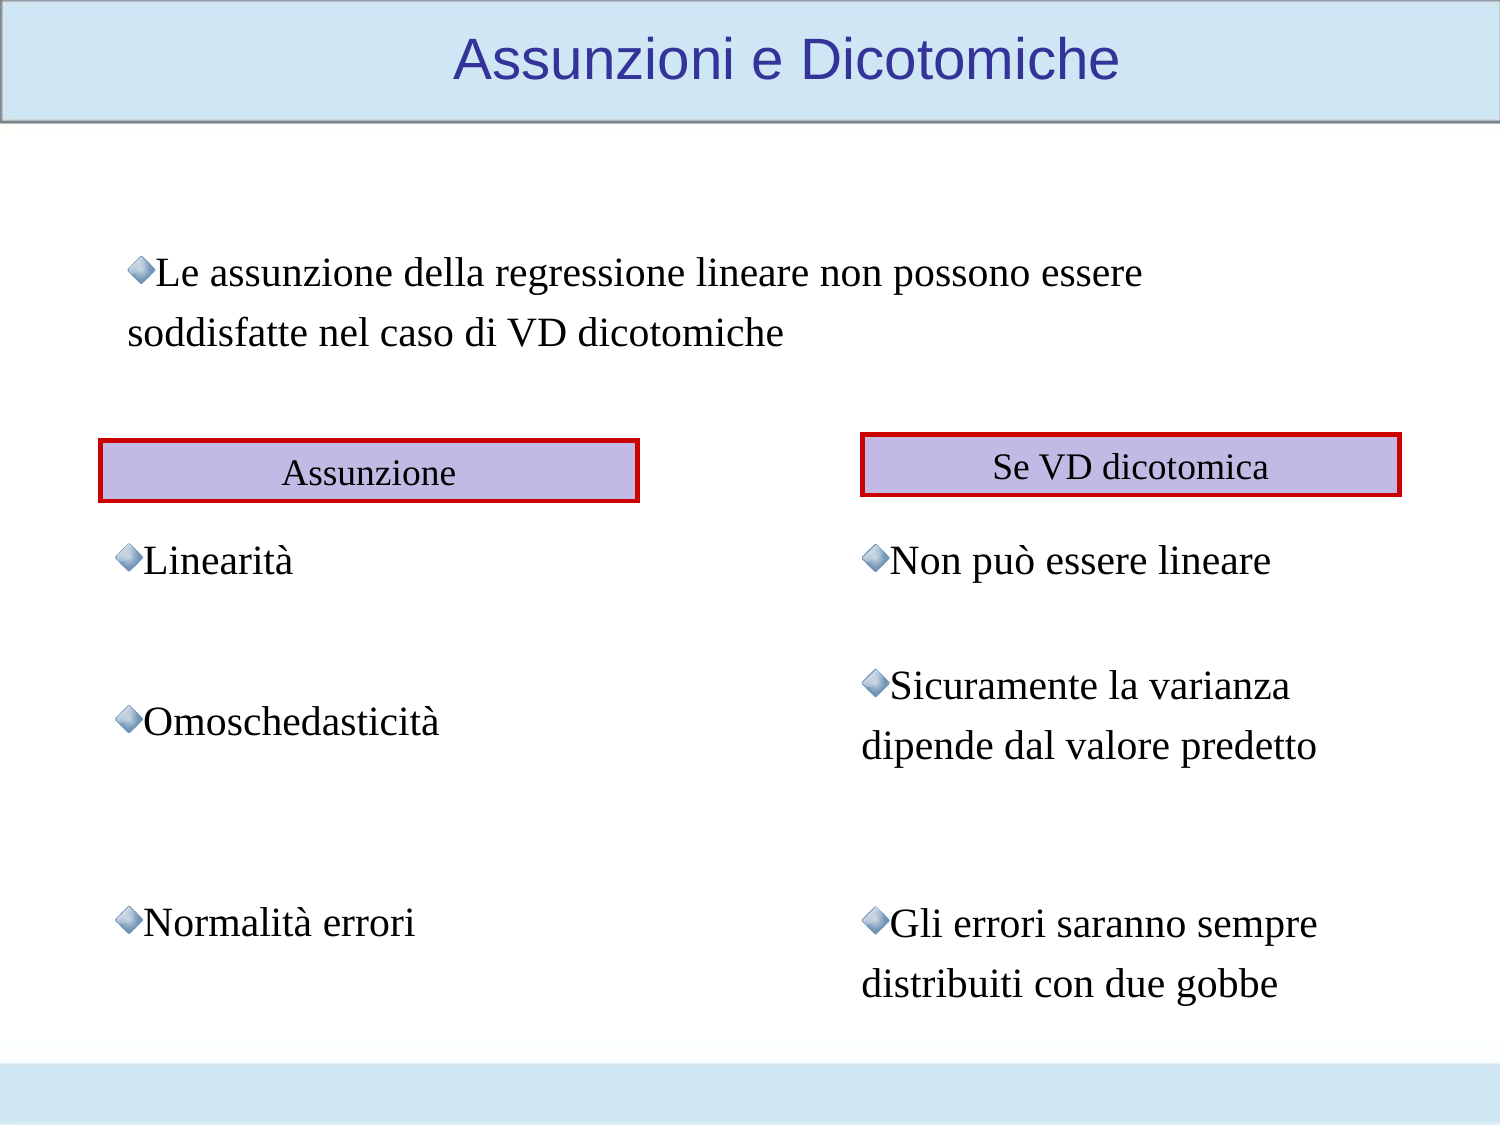

# Assunzioni e Dicotomiche
Le assunzione della regressione lineare non possono essere soddisfatte nel caso di VD dicotomiche
Se VD dicotomica
Assunzione
Linearità
Non può essere lineare
Sicuramente la varianza dipende dal valore predetto
Omoschedasticità
Normalità errori
Gli errori saranno sempre distribuiti con due gobbe